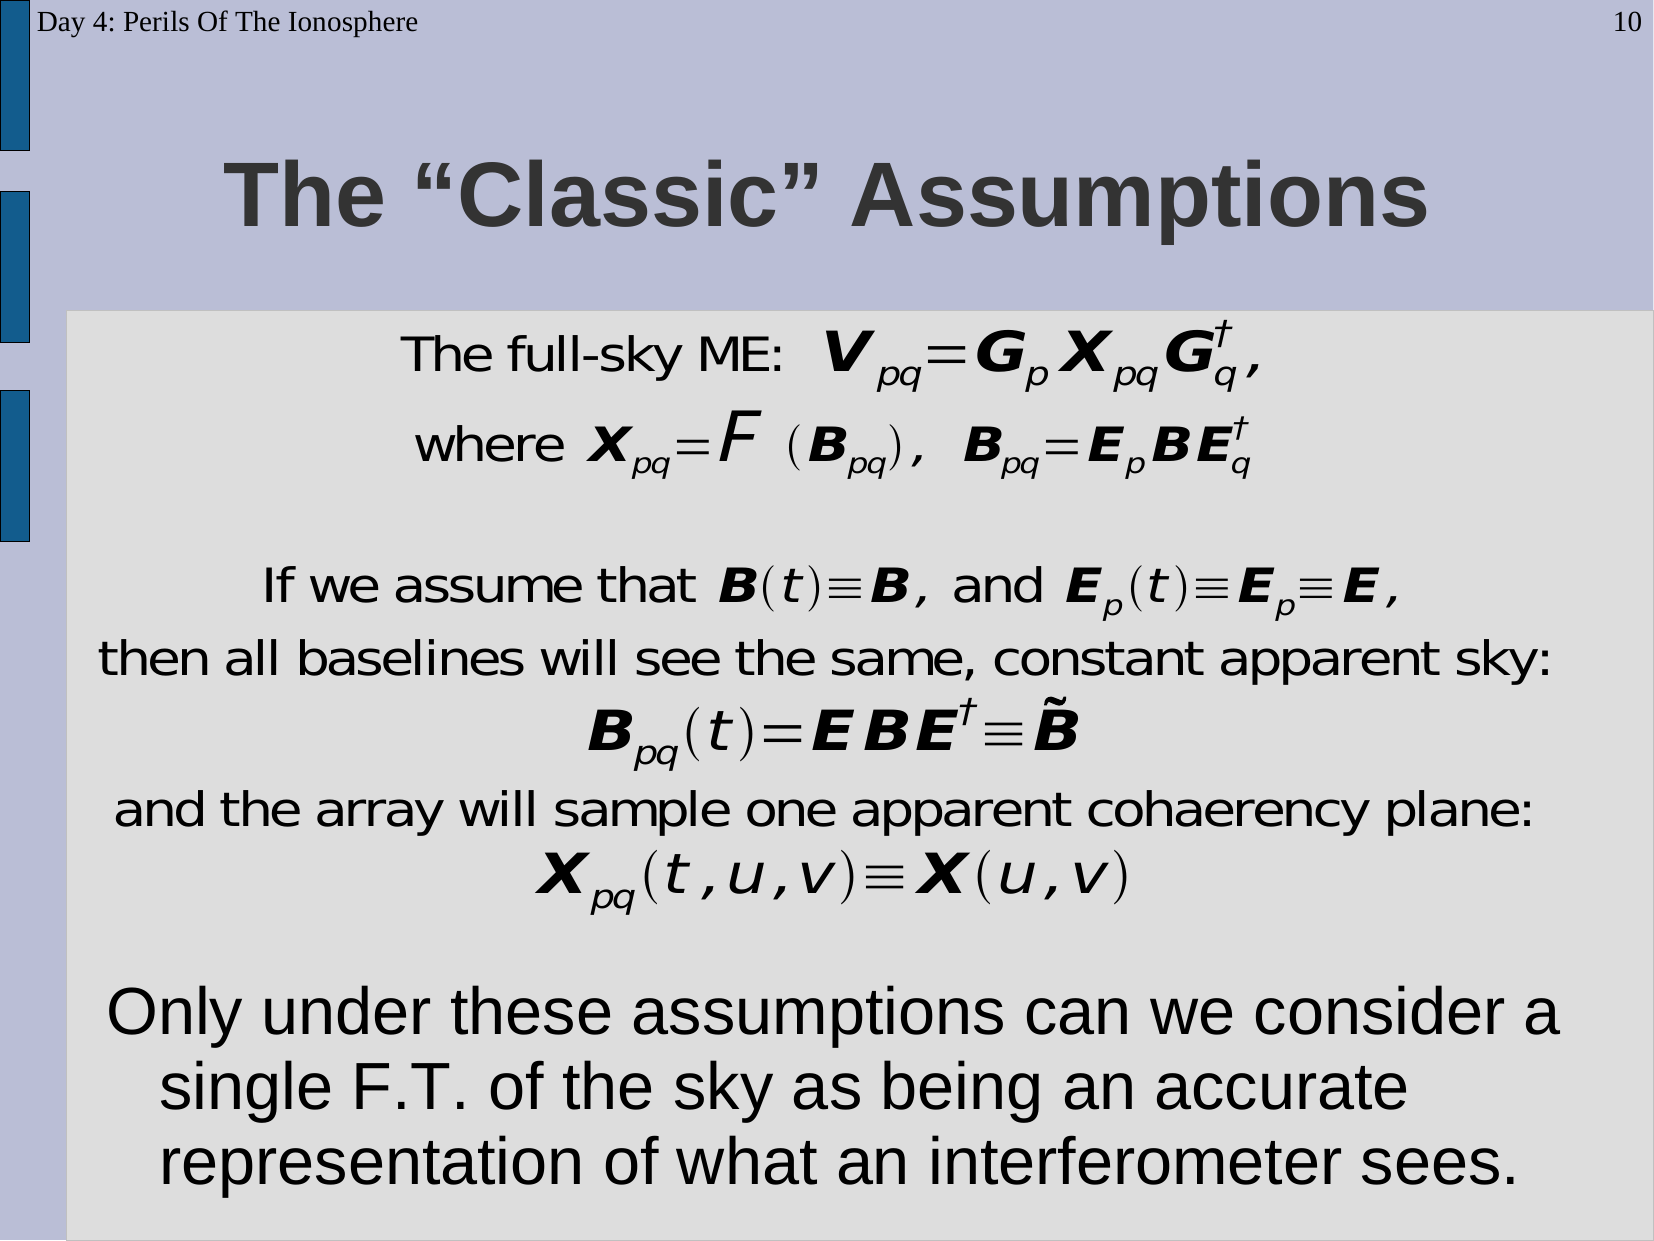

Day 4: Perils Of The Ionosphere
10
# The “Classic” Assumptions
Only under these assumptions can we consider a single F.T. of the sky as being an accurate representation of what an interferometer sees.